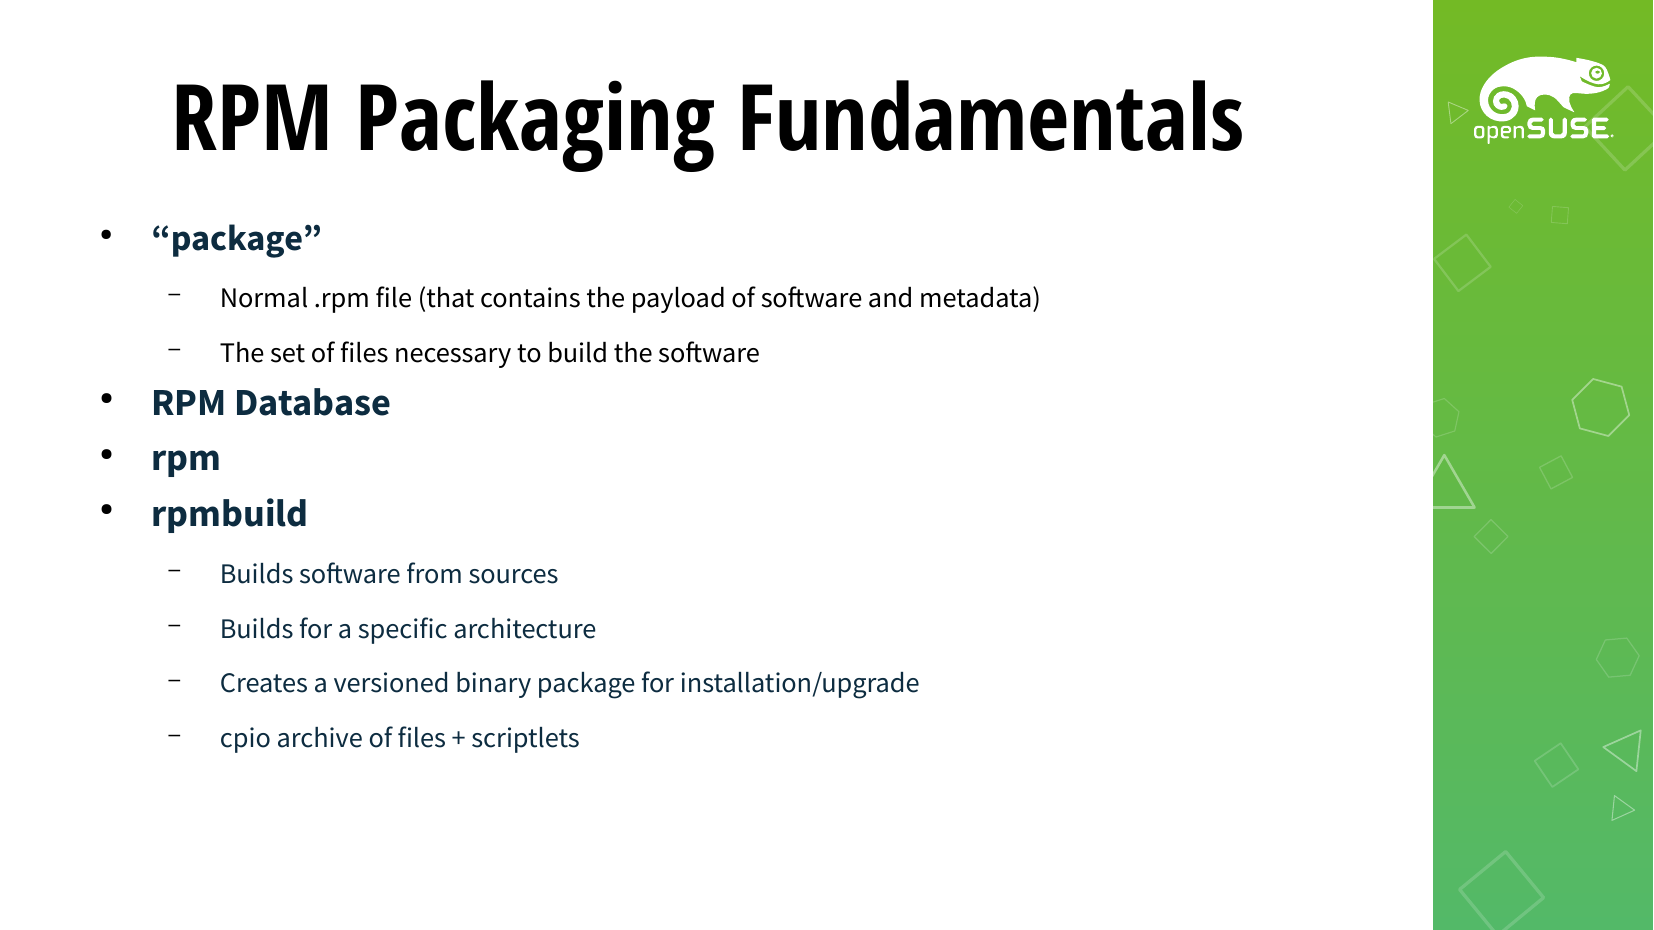

# RPM Packaging Fundamentals
“package”
Normal .rpm file (that contains the payload of software and metadata)
The set of files necessary to build the software
RPM Database
rpm
rpmbuild
Builds software from sources
Builds for a specific architecture
Creates a versioned binary package for installation/upgrade
cpio archive of files + scriptlets